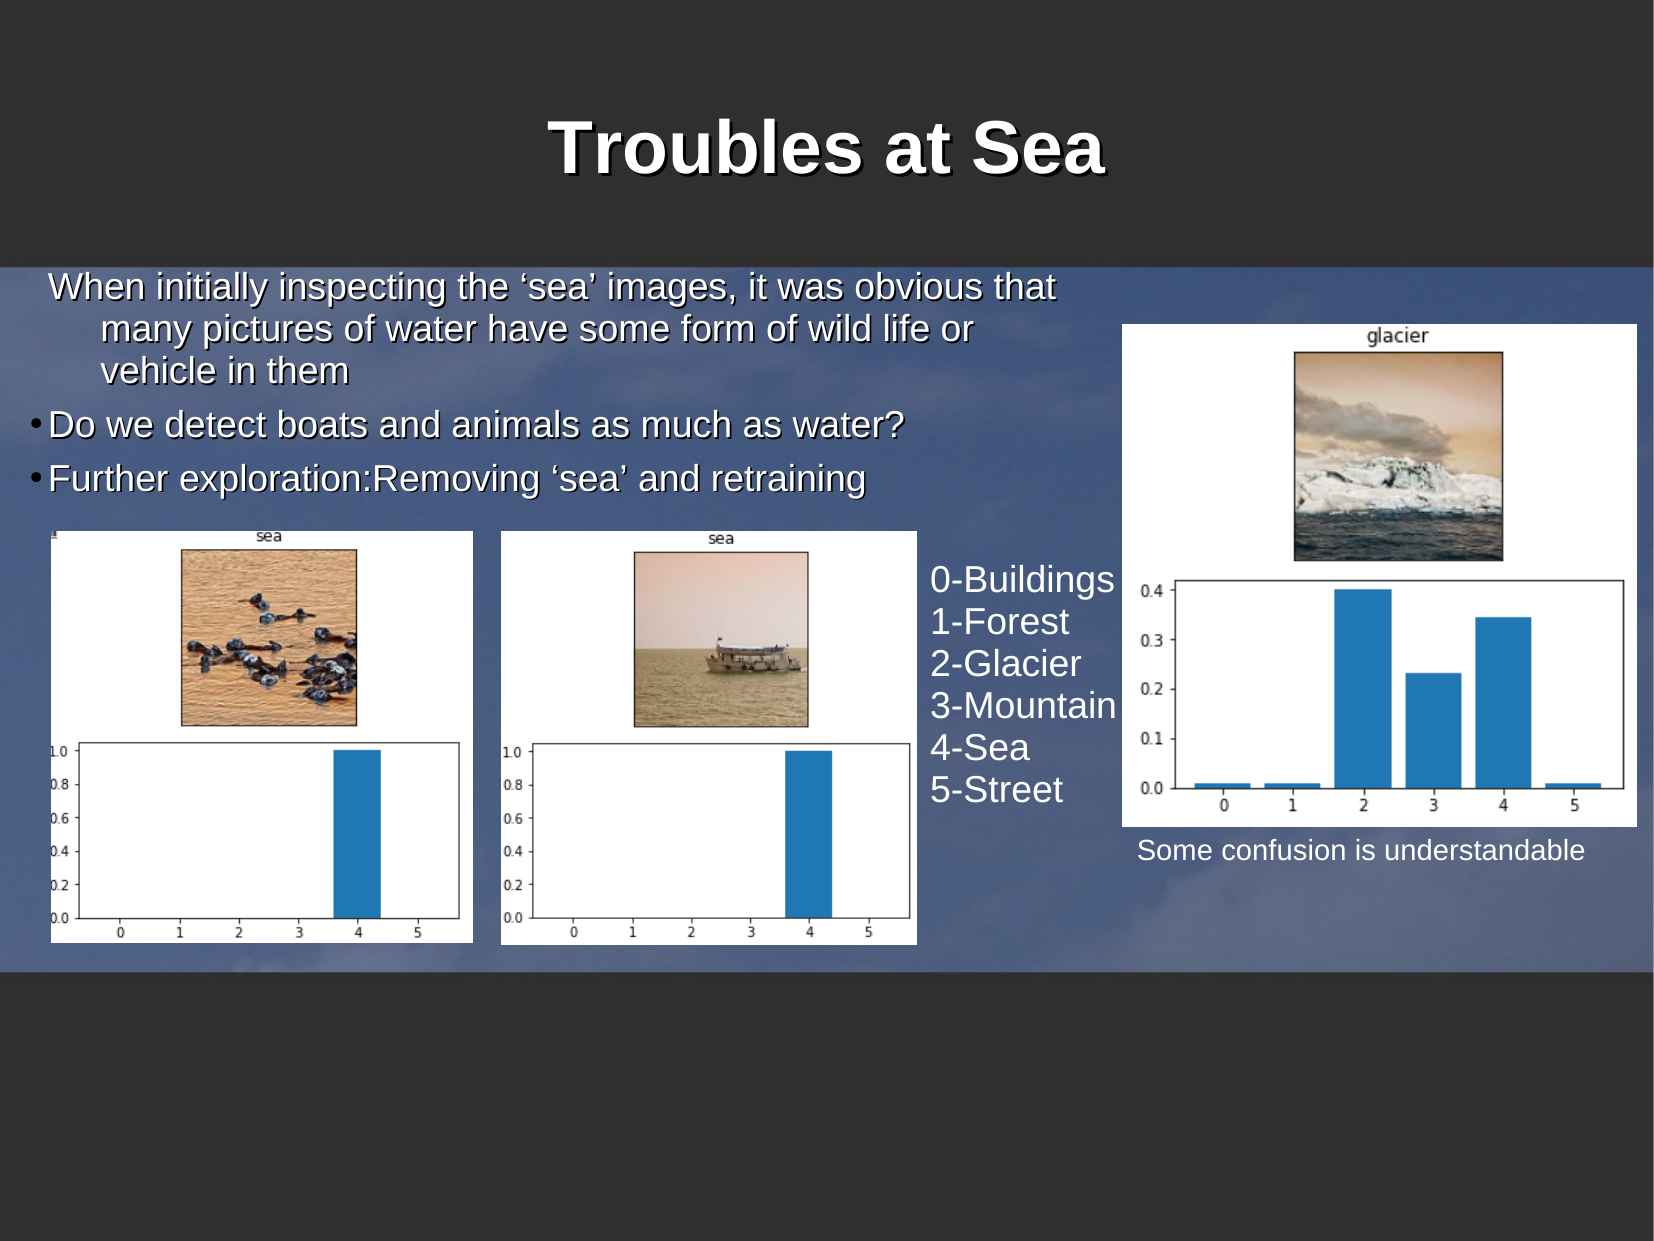

# Troubles at Sea
When initially inspecting the ‘sea’ images, it was obvious that many pictures of water have some form of wild life or vehicle in them
Do we detect boats and animals as much as water?
Further exploration:Removing ‘sea’ and retraining
0-Buildings
1-Forest
2-Glacier
3-Mountain
4-Sea
5-Street
Some confusion is understandable